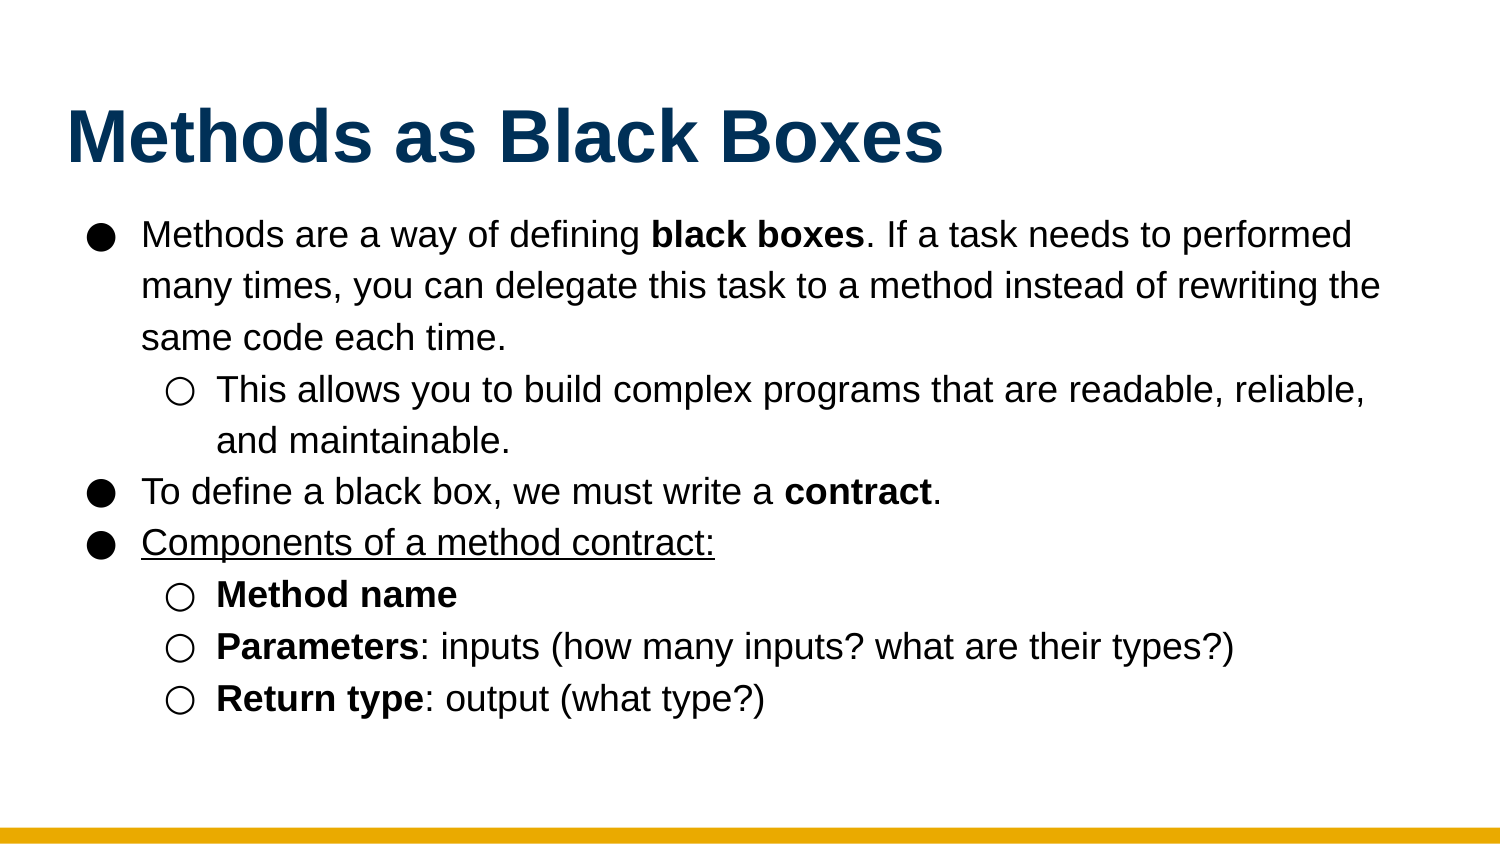

# Methods as Black Boxes
Methods are a way of defining black boxes. If a task needs to performed many times, you can delegate this task to a method instead of rewriting the same code each time.
This allows you to build complex programs that are readable, reliable, and maintainable.
To define a black box, we must write a contract.
Components of a method contract:
Method name
Parameters: inputs (how many inputs? what are their types?)
Return type: output (what type?)